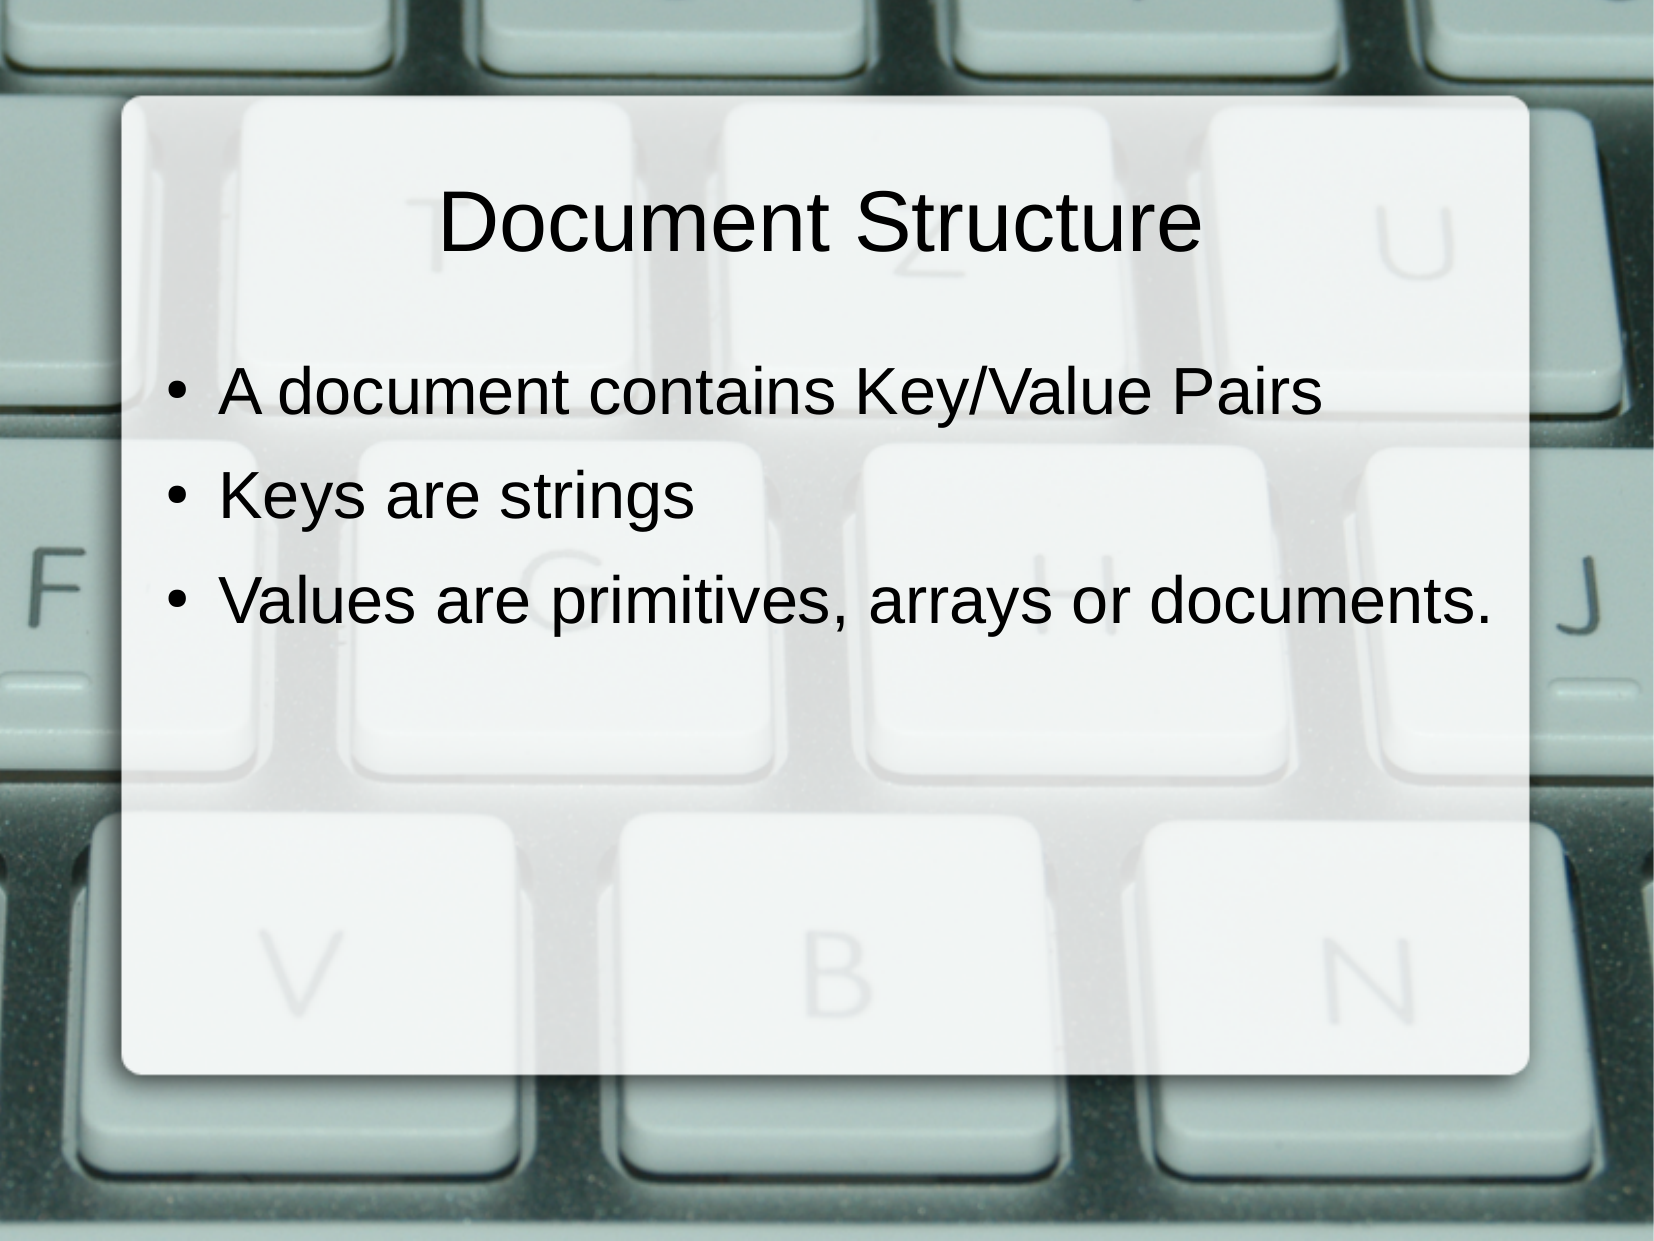

# Document Structure
A document contains Key/Value Pairs
Keys are strings
Values are primitives, arrays or documents.